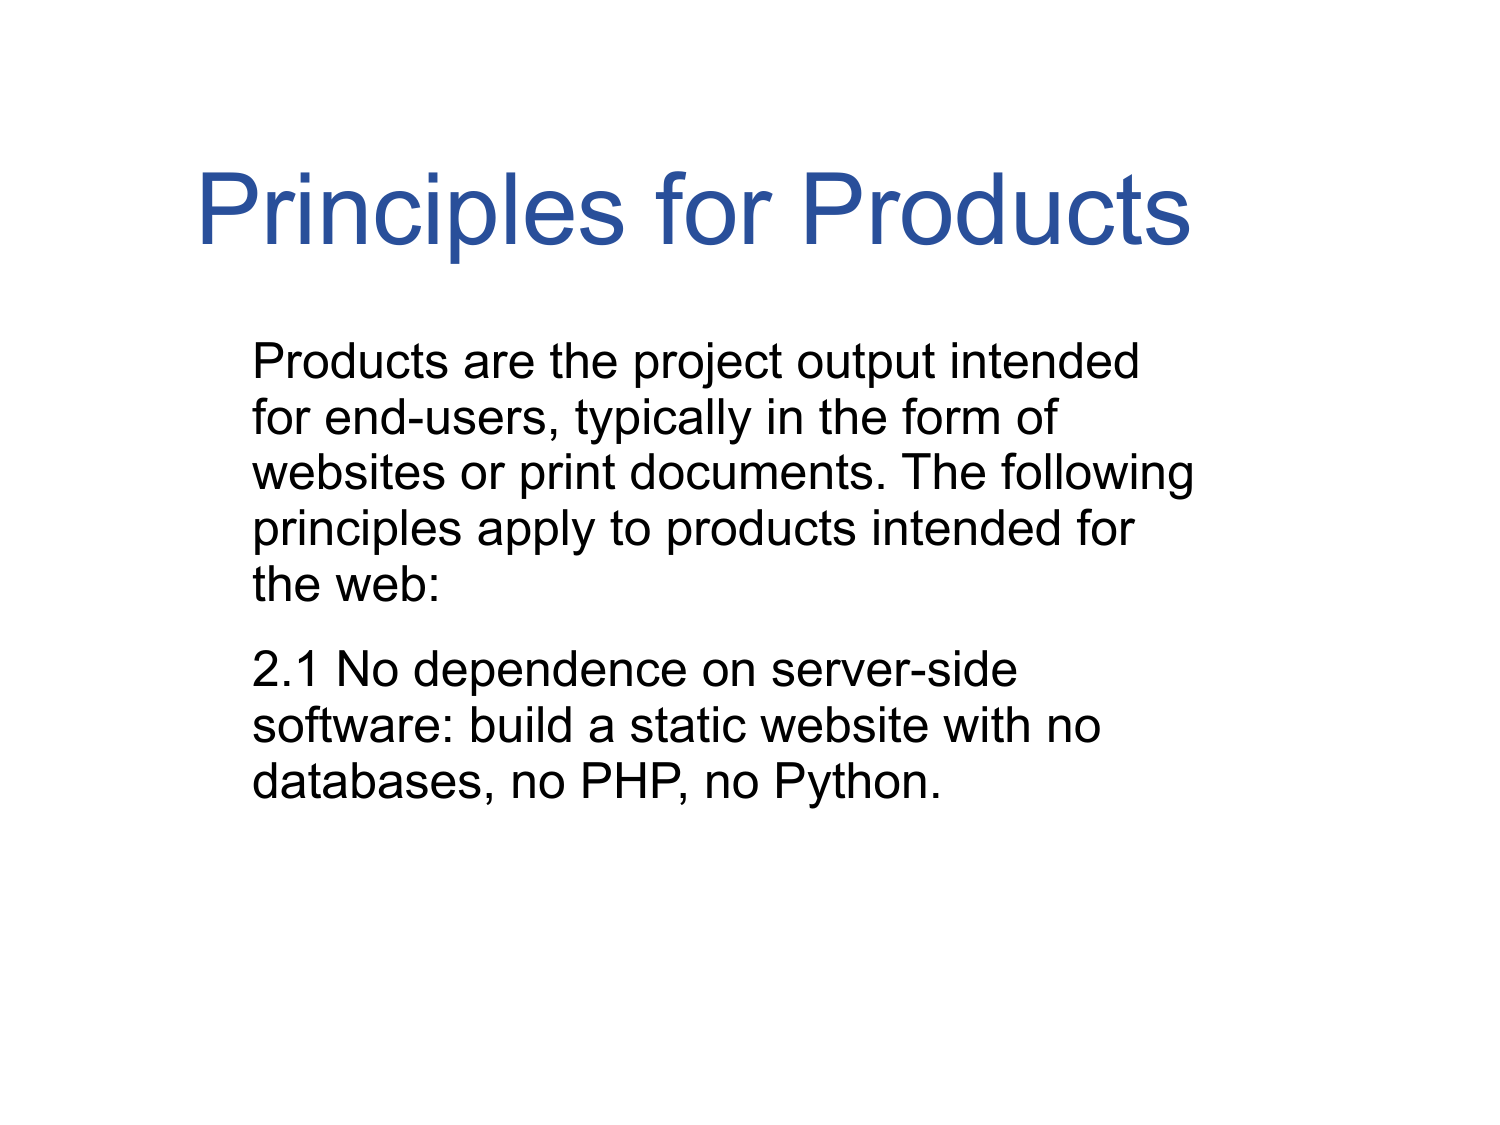

# Principles for Products
Products are the project output intended for end-users, typically in the form of websites or print documents. The following principles apply to products intended for the web:
2.1 No dependence on server-side software: build a static website with no databases, no PHP, no Python.